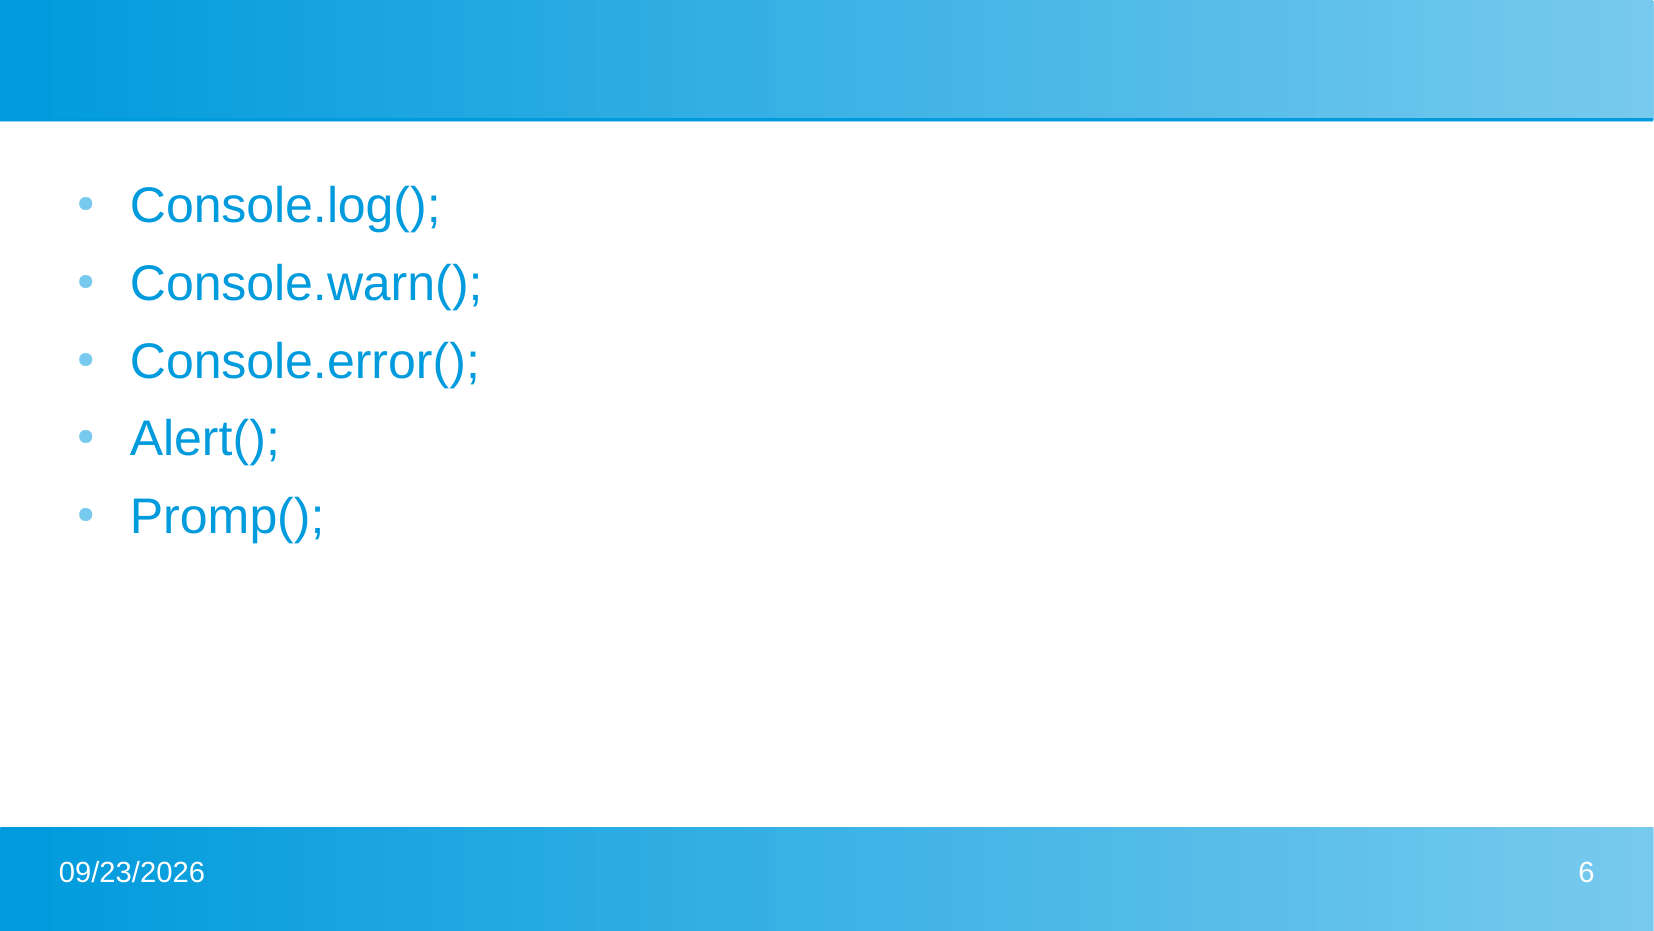

#
Console.log();
Console.warn();
Console.error();
Alert();
Promp();
6